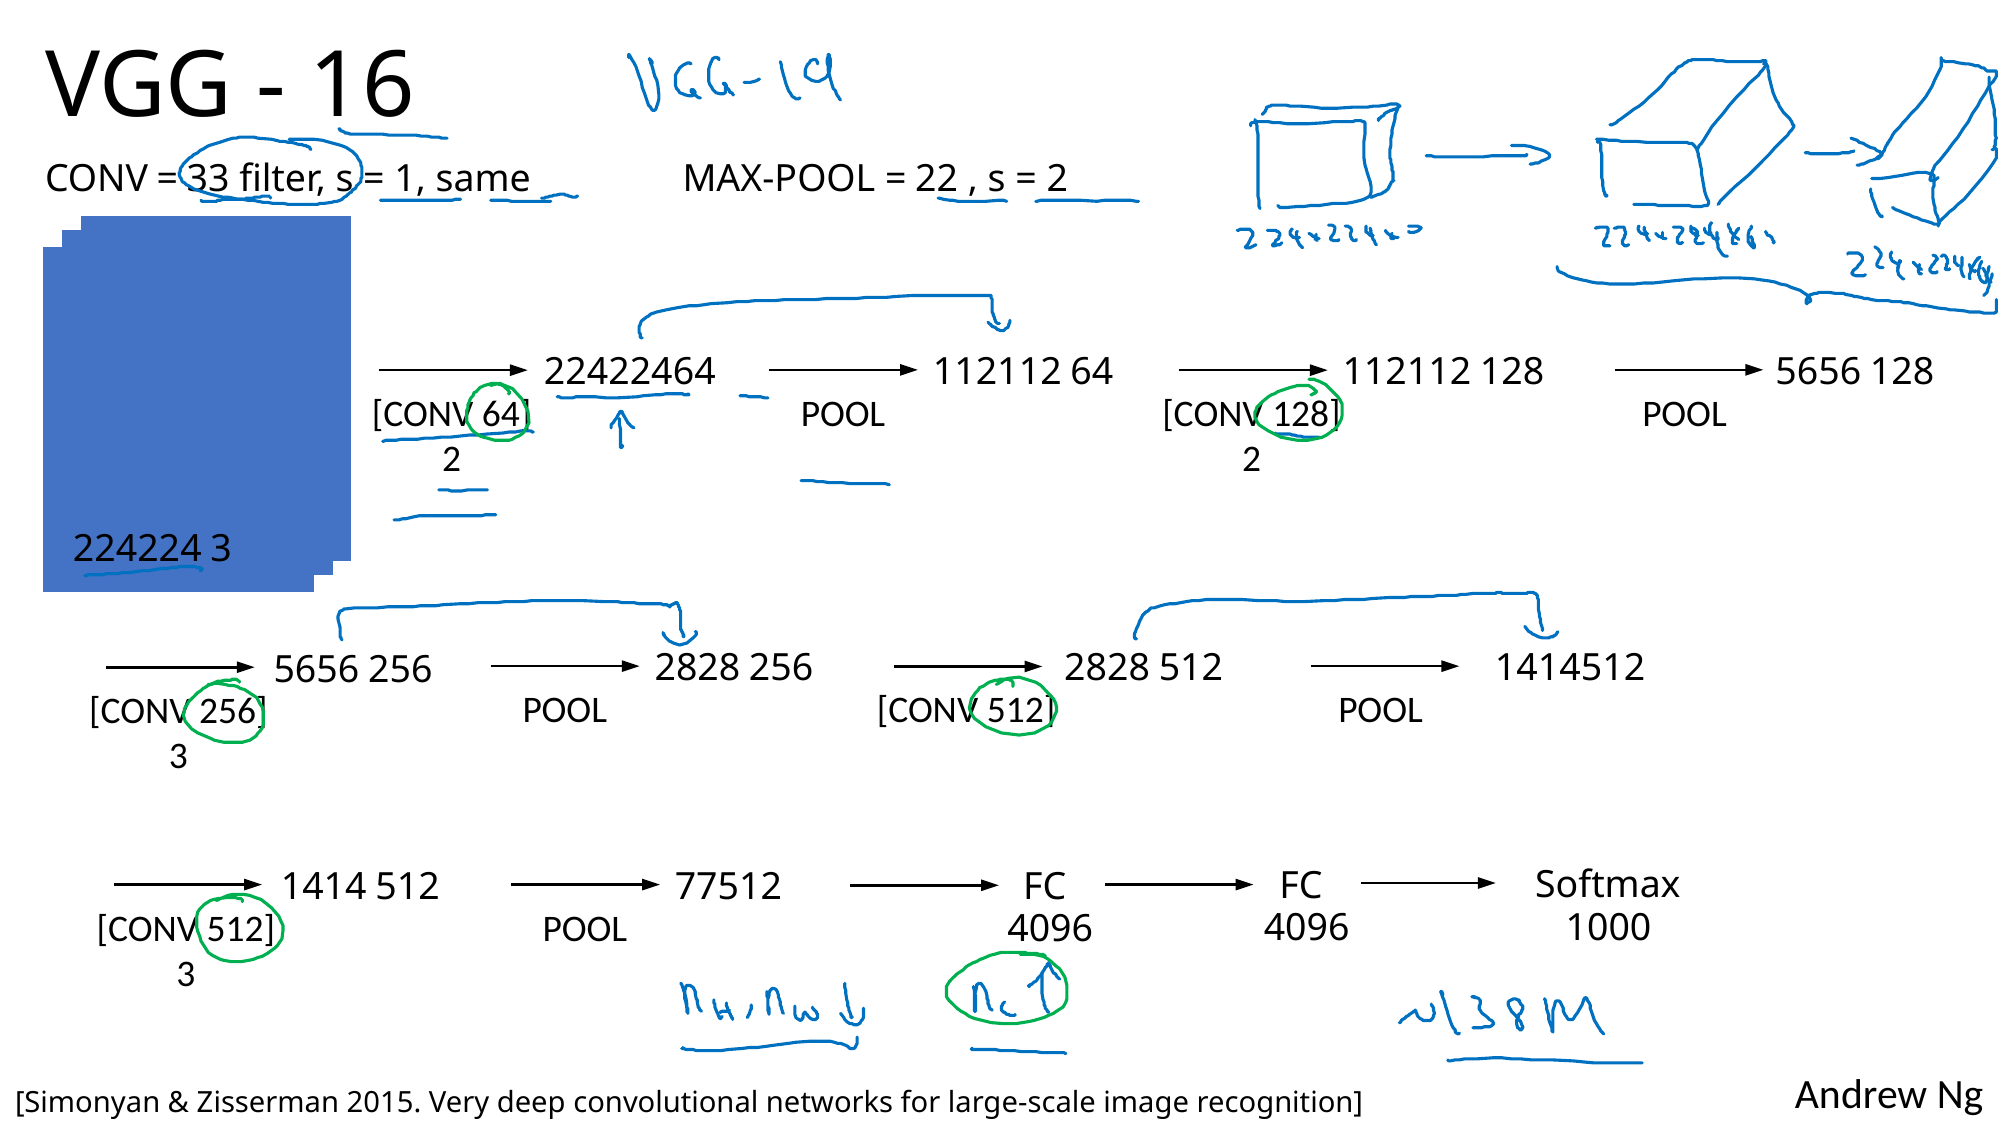

# VGG - 16
CONV = 33 filter, s = 1, same
MAX-POOL = 22 , s = 2
| | | | | | |
| --- | --- | --- | --- | --- | --- |
| | | | | | |
| | | | | | |
| | | | | | |
| | | | | | |
| | | | | | |
| | | | | | |
| --- | --- | --- | --- | --- | --- |
| | | | | | |
| | | | | | |
| | | | | | |
| | | | | | |
| | | | | | |
| | | | | | |
| --- | --- | --- | --- | --- | --- |
| | | | | | |
| | | | | | |
| | | | | | |
| | | | | | |
| | | | | | |
22422464
112112 64
112112 128
5656 128
[CONV 64]
2
POOL
[CONV 128]
2
POOL
224224 3
2828 256
2828 512
1414512
5656 256
POOL
[CONV 512]
POOL
[CONV 256]
3
Softmax
FC
77512
FC
1414 512
4096
1000
[CONV 512]
3
4096
POOL
[Simonyan & Zisserman 2015. Very deep convolutional networks for large-scale image recognition]